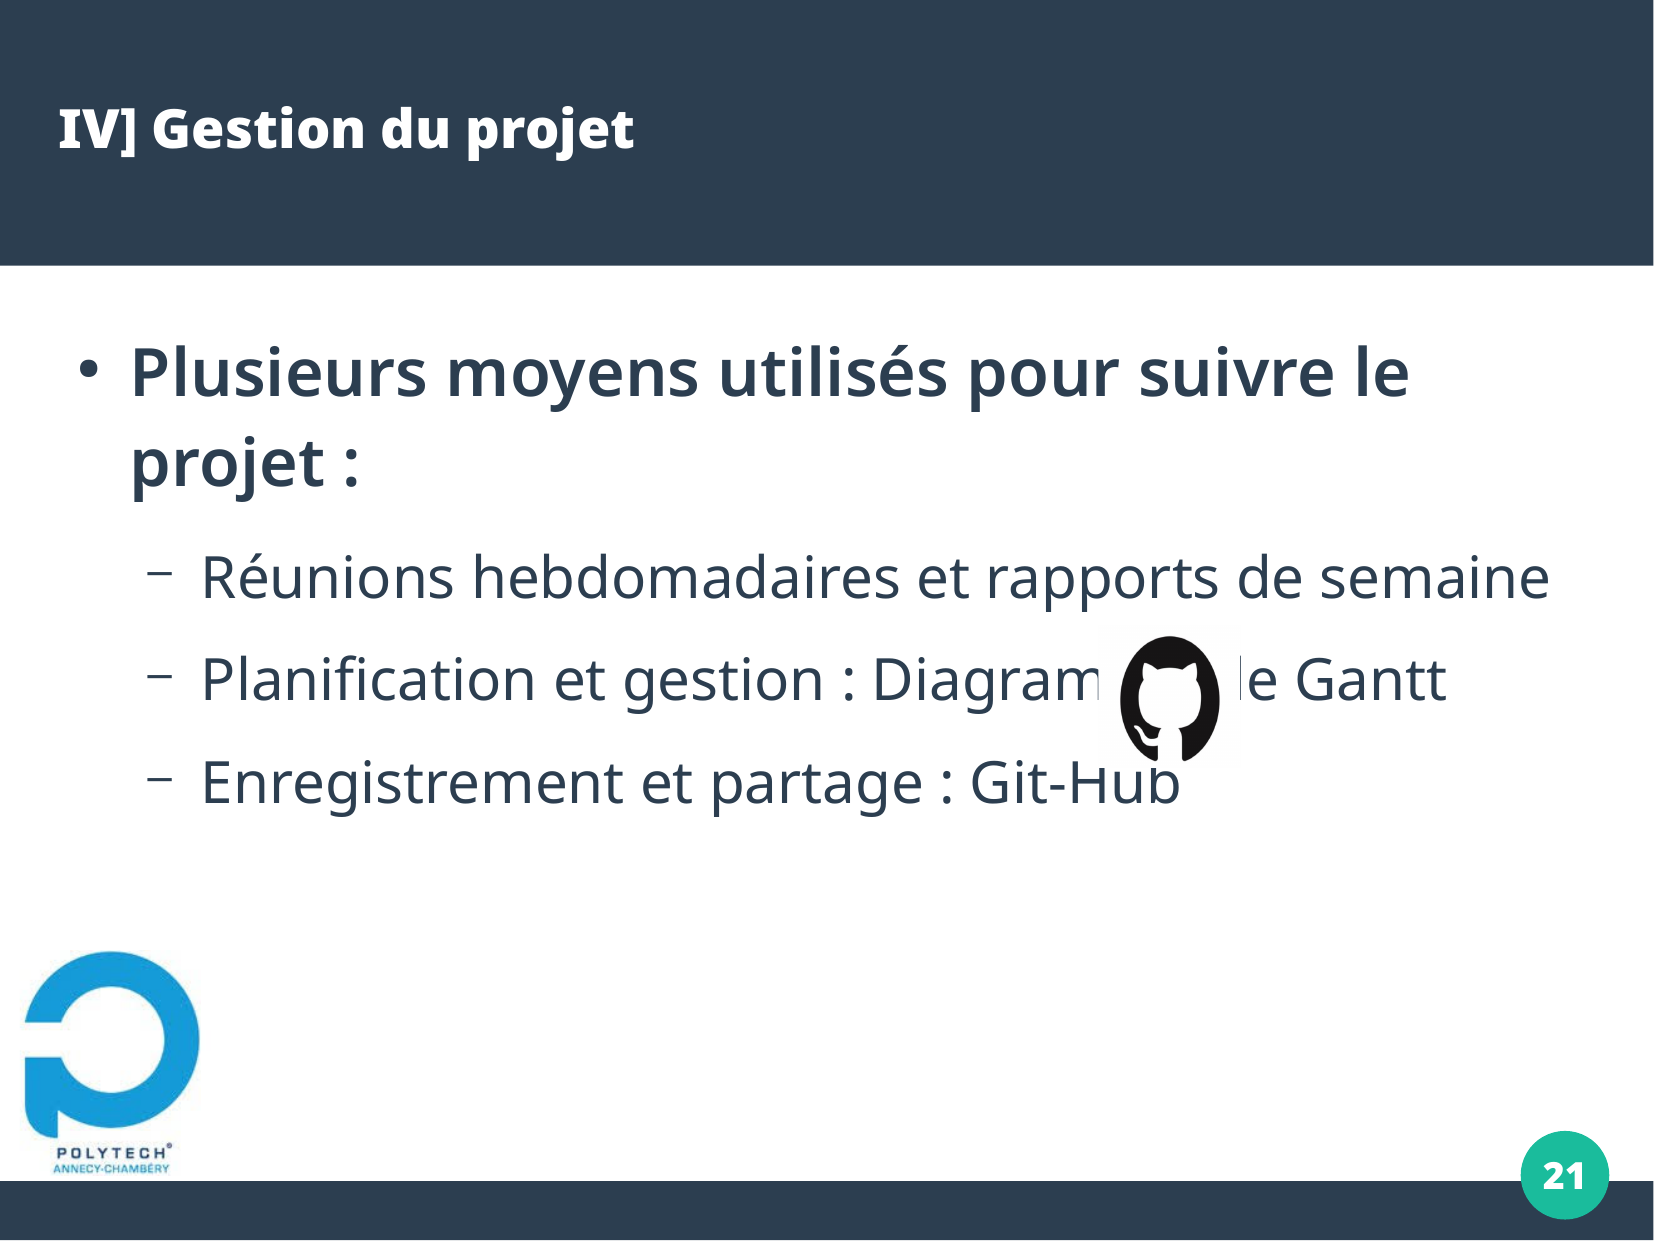

# IV] Gestion du projet
Plusieurs moyens utilisés pour suivre le projet :
Réunions hebdomadaires et rapports de semaine
Planification et gestion : Diagramme de Gantt
Enregistrement et partage : Git-Hub
21